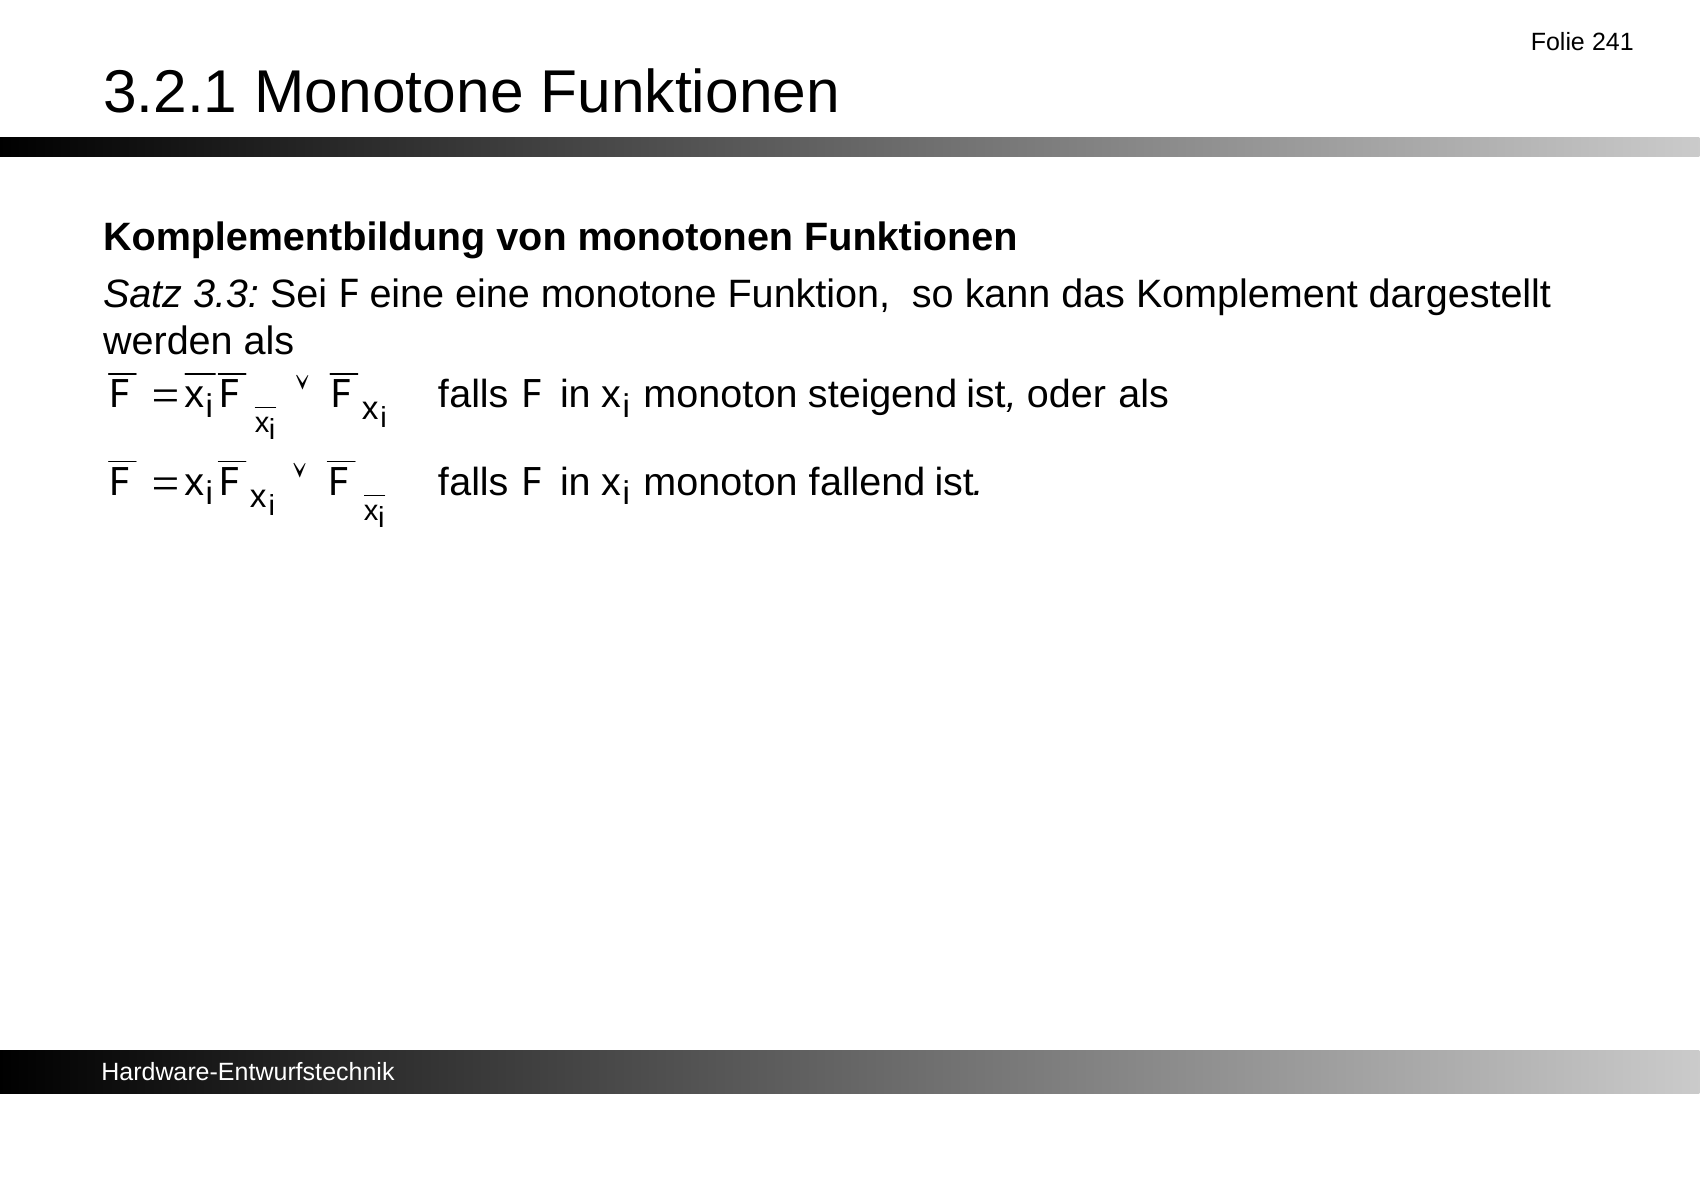

# 3.2.1 Monotone Funktionen
Komplementbildung von monotonen Funktionen
Satz 3.3: Sei F eine eine monotone Funktion, so kann das Komplement dargestellt werden als